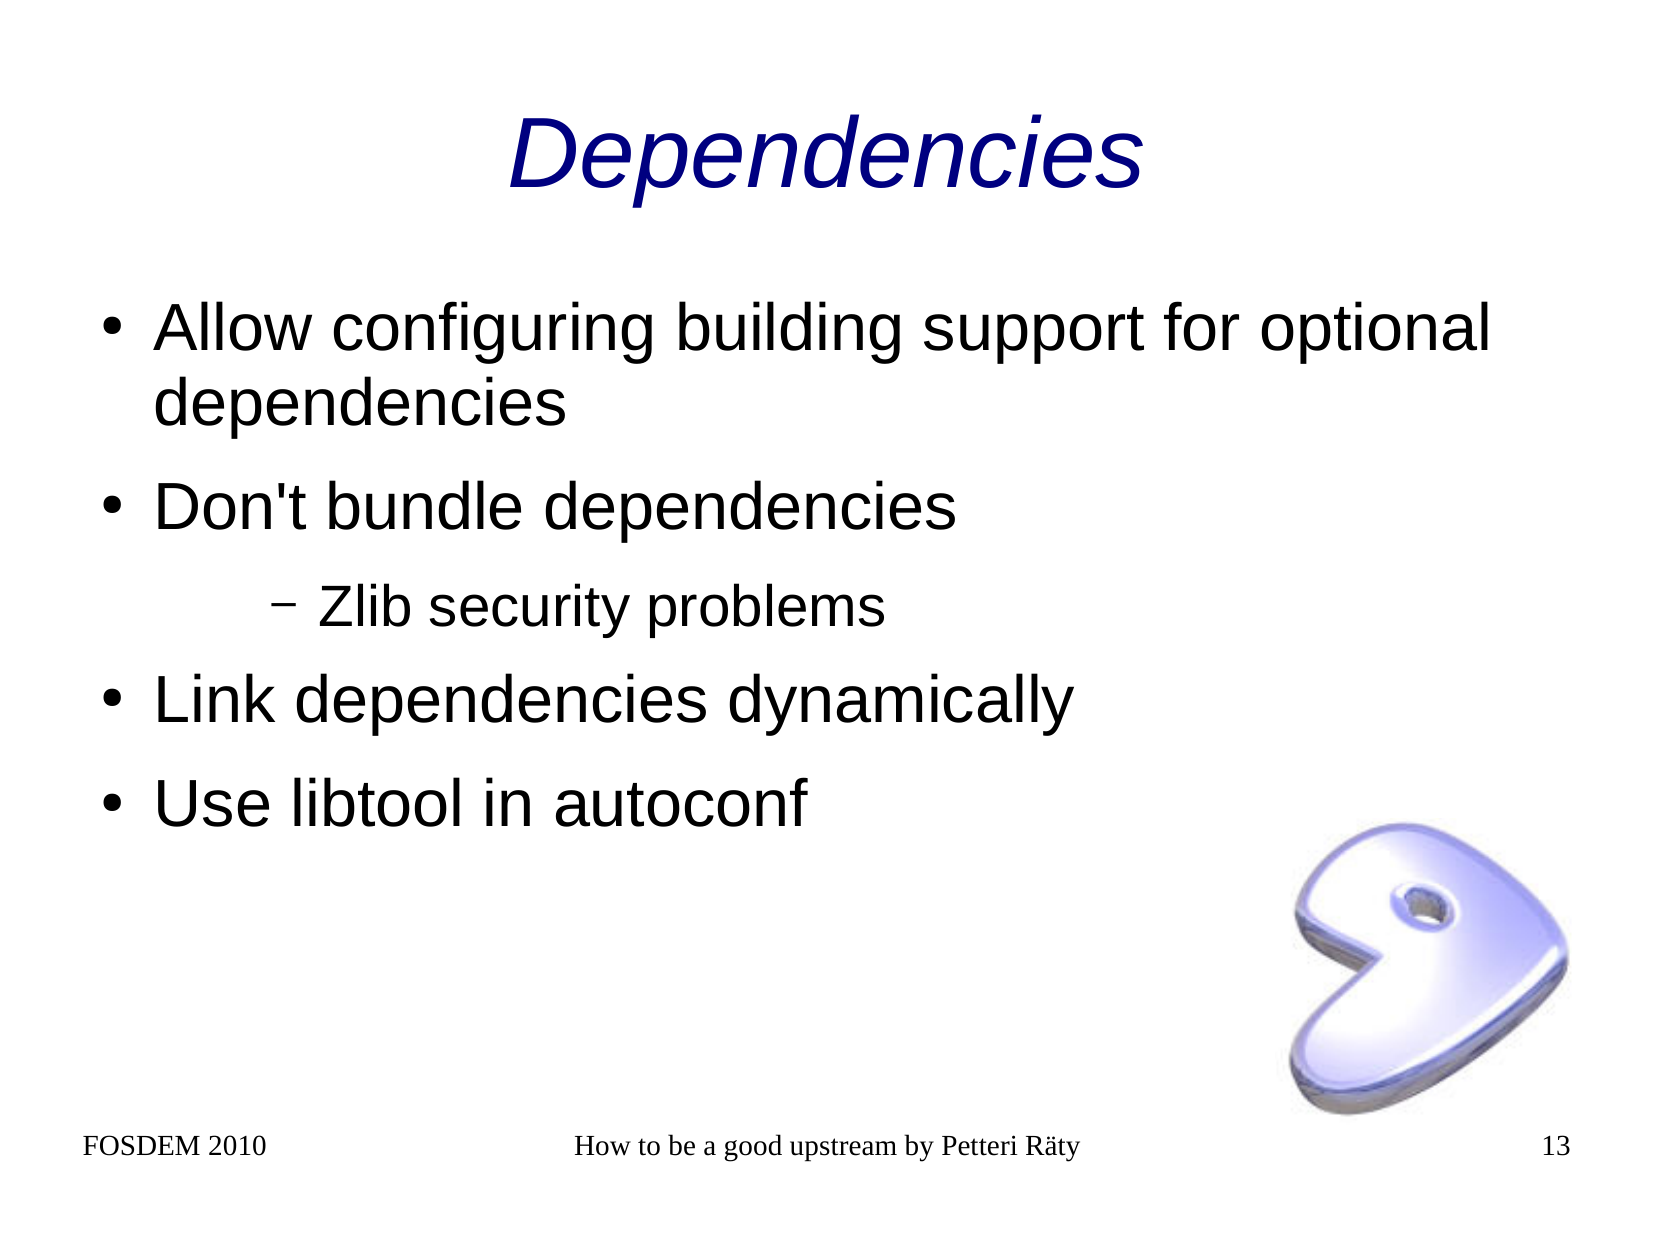

# Dependencies
Allow configuring building support for optional dependencies
Don't bundle dependencies
Zlib security problems
Link dependencies dynamically
Use libtool in autoconf
13